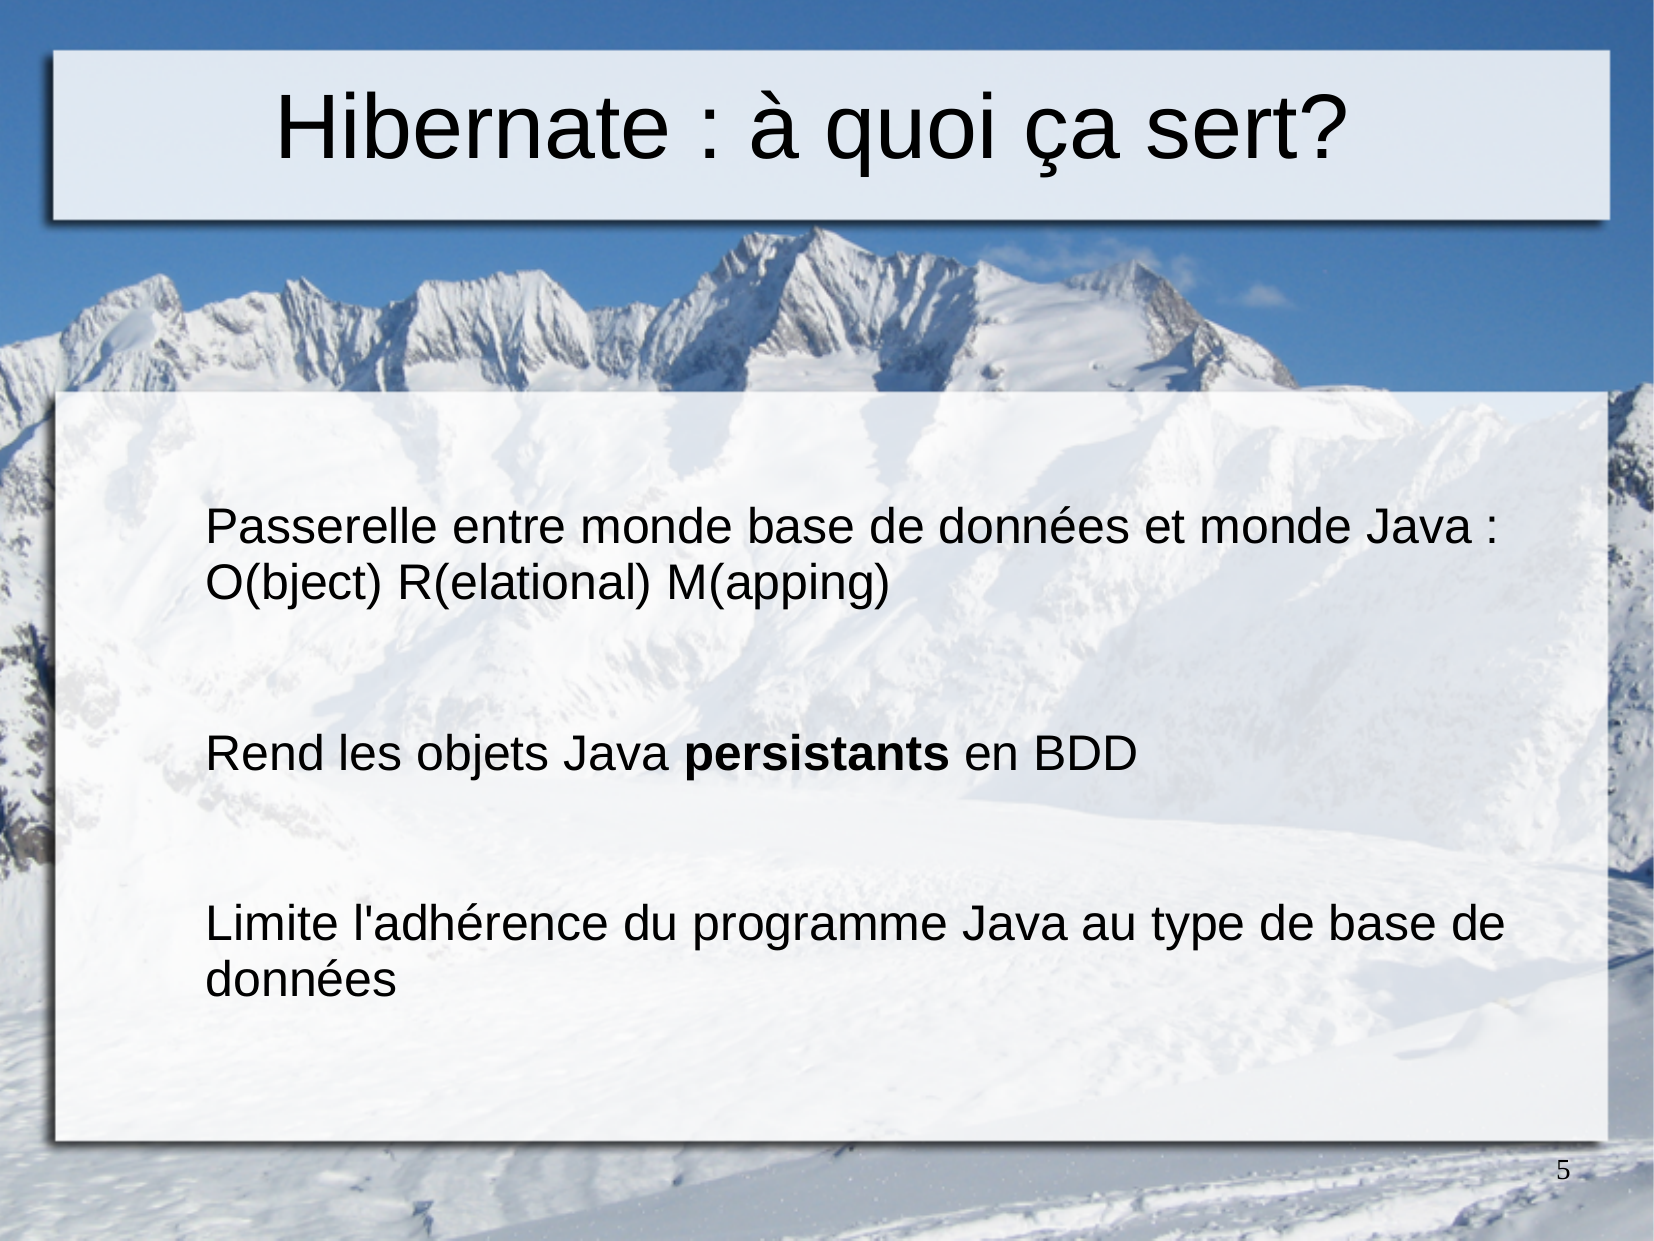

# Hibernate : à quoi ça sert?
Passerelle entre monde base de données et monde Java : O(bject) R(elational) M(apping)
Rend les objets Java persistants en BDD
Limite l'adhérence du programme Java au type de base de données
5